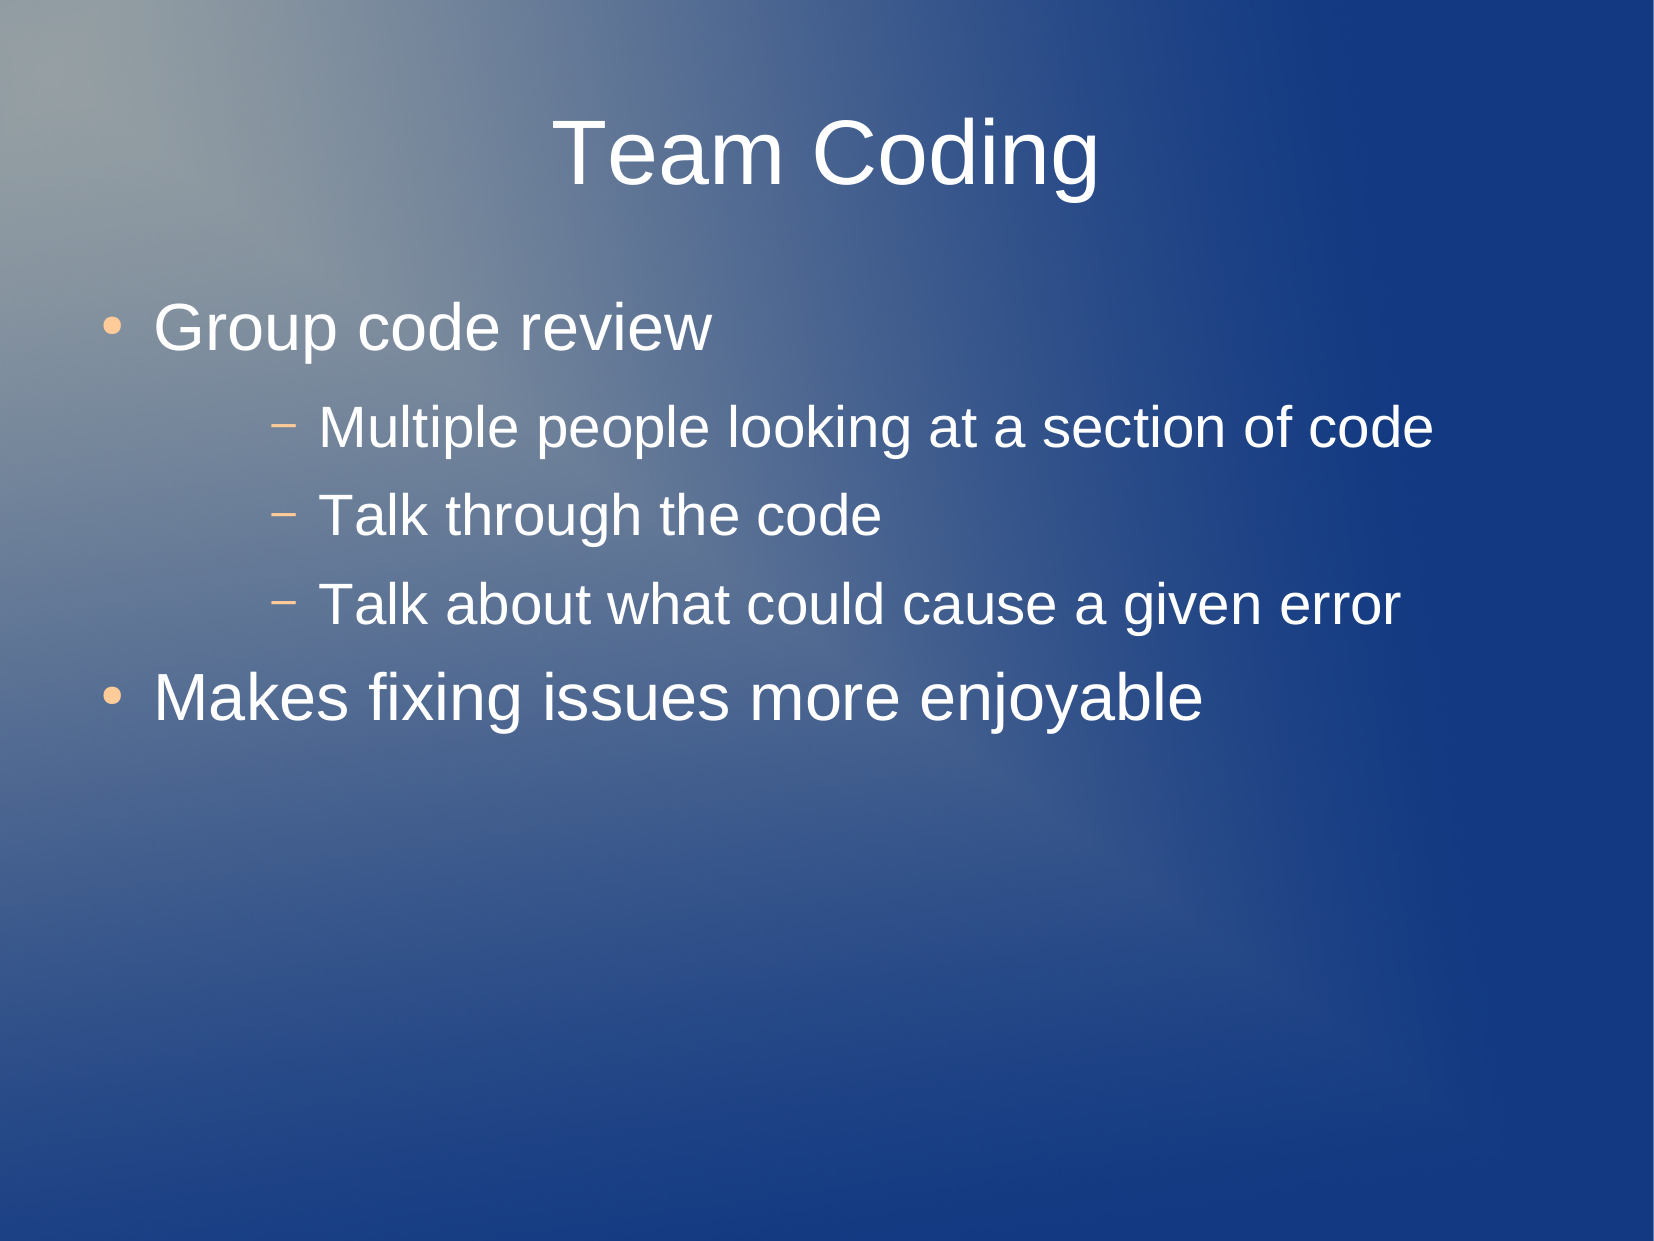

# Team Coding
Group code review
Multiple people looking at a section of code
Talk through the code
Talk about what could cause a given error
Makes fixing issues more enjoyable